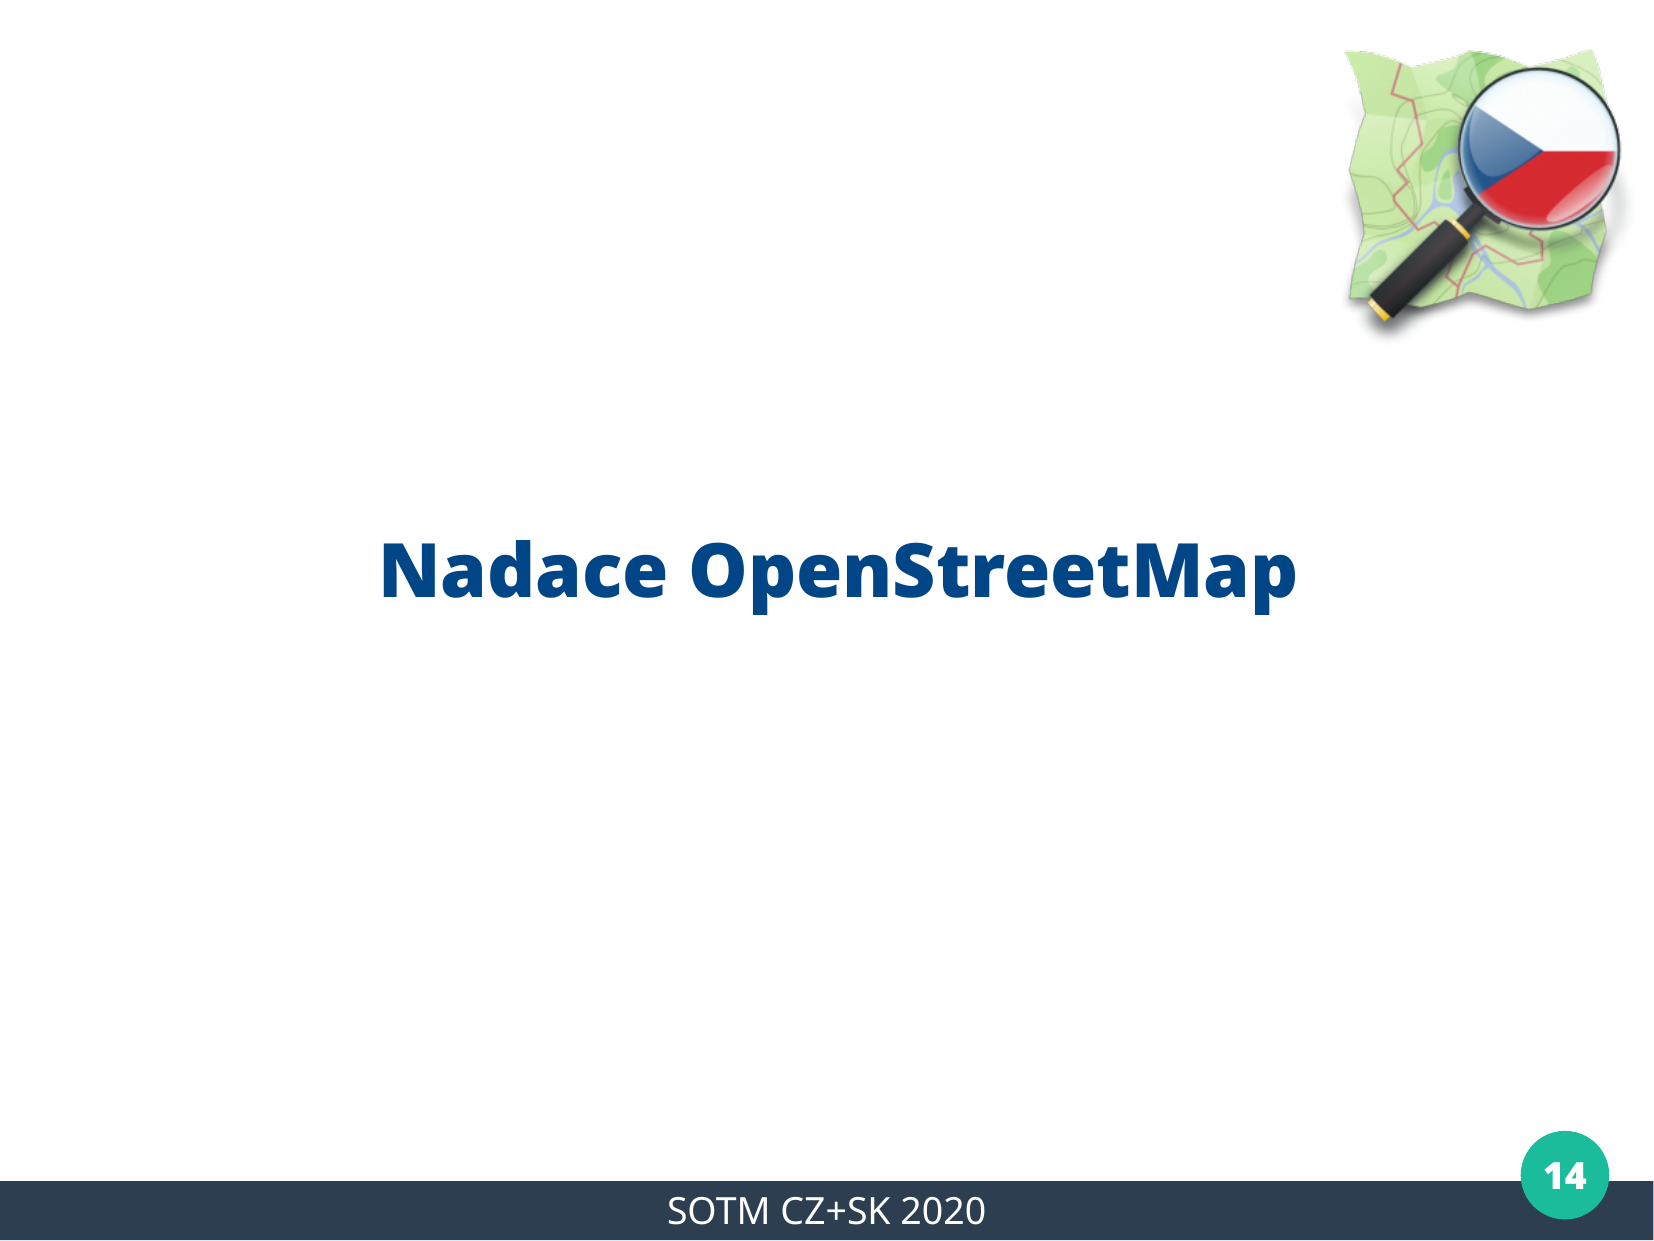

# Nadace OpenStreetMap
14
SOTM CZ+SK 2020